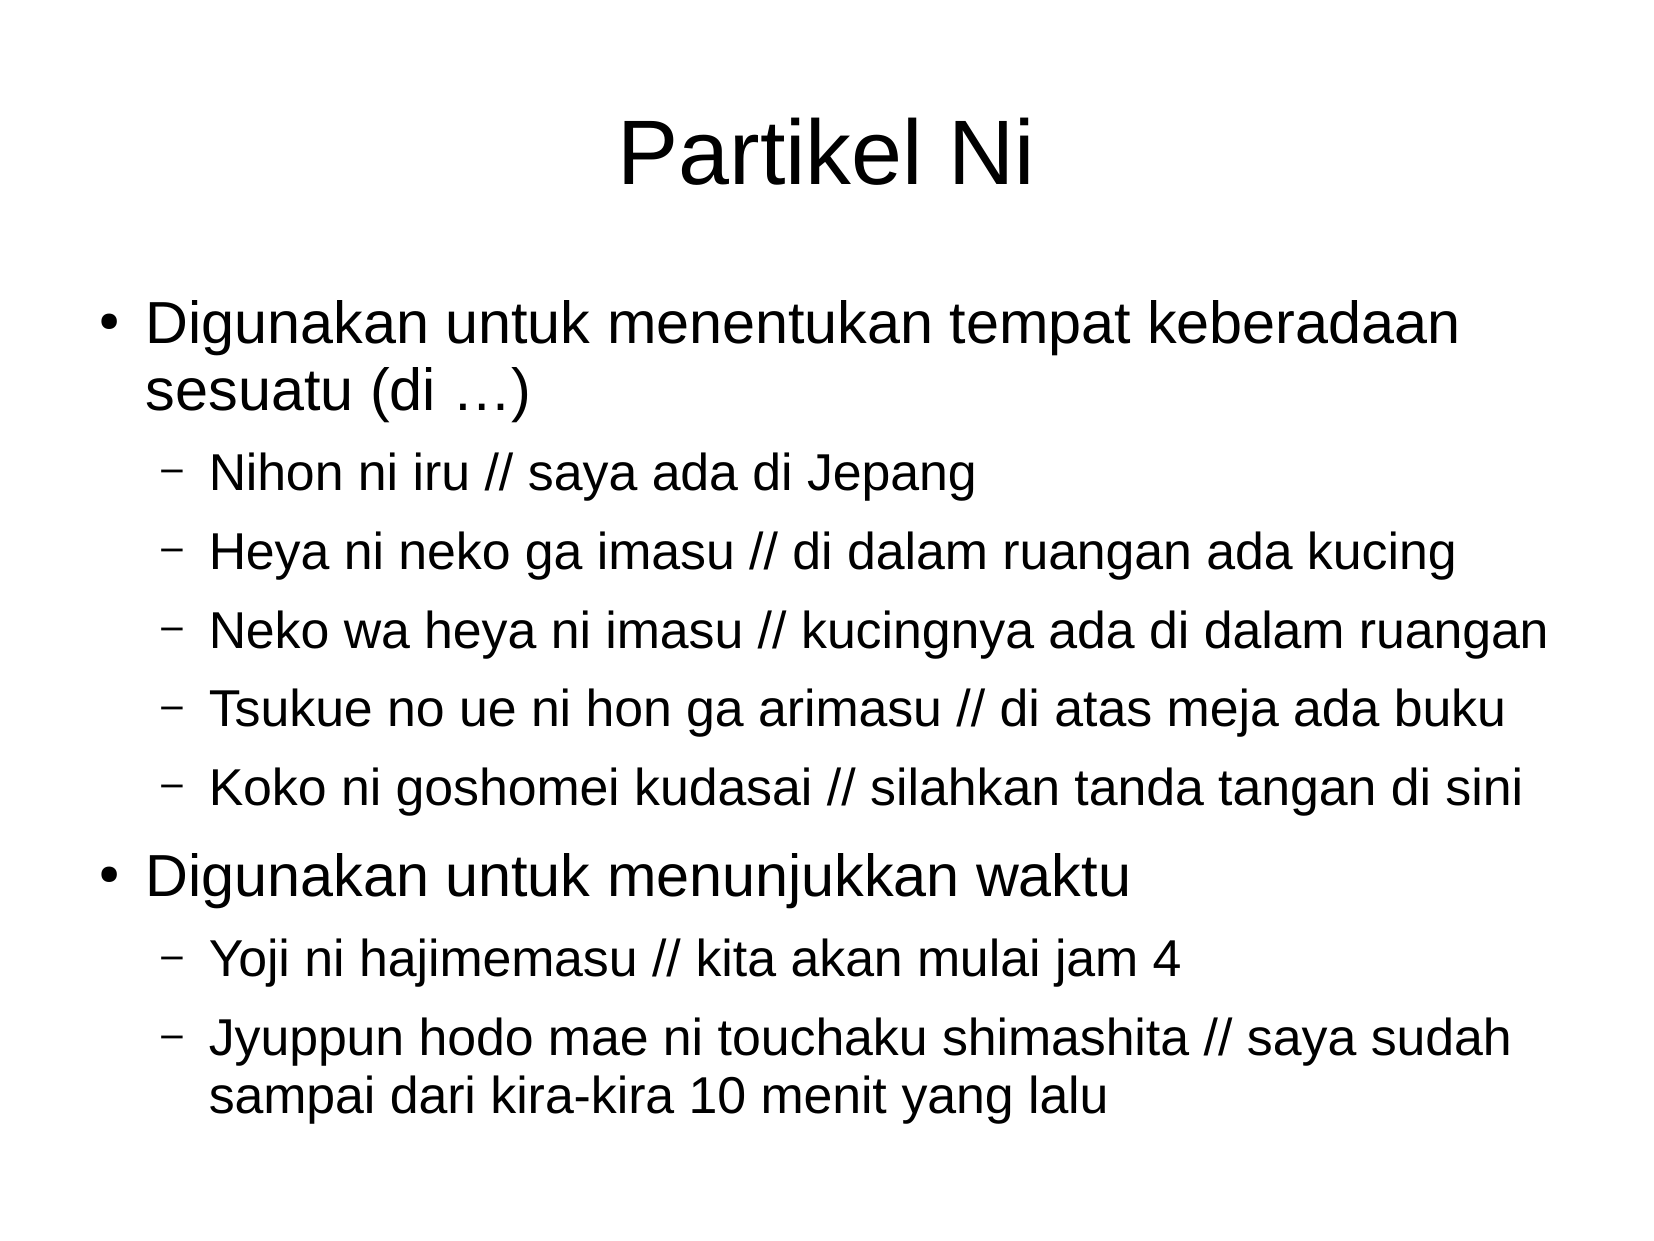

# Partikel Ni
Digunakan untuk menentukan tempat keberadaan sesuatu (di …)
Nihon ni iru // saya ada di Jepang
Heya ni neko ga imasu // di dalam ruangan ada kucing
Neko wa heya ni imasu // kucingnya ada di dalam ruangan
Tsukue no ue ni hon ga arimasu // di atas meja ada buku
Koko ni goshomei kudasai // silahkan tanda tangan di sini
Digunakan untuk menunjukkan waktu
Yoji ni hajimemasu // kita akan mulai jam 4
Jyuppun hodo mae ni touchaku shimashita // saya sudah sampai dari kira-kira 10 menit yang lalu